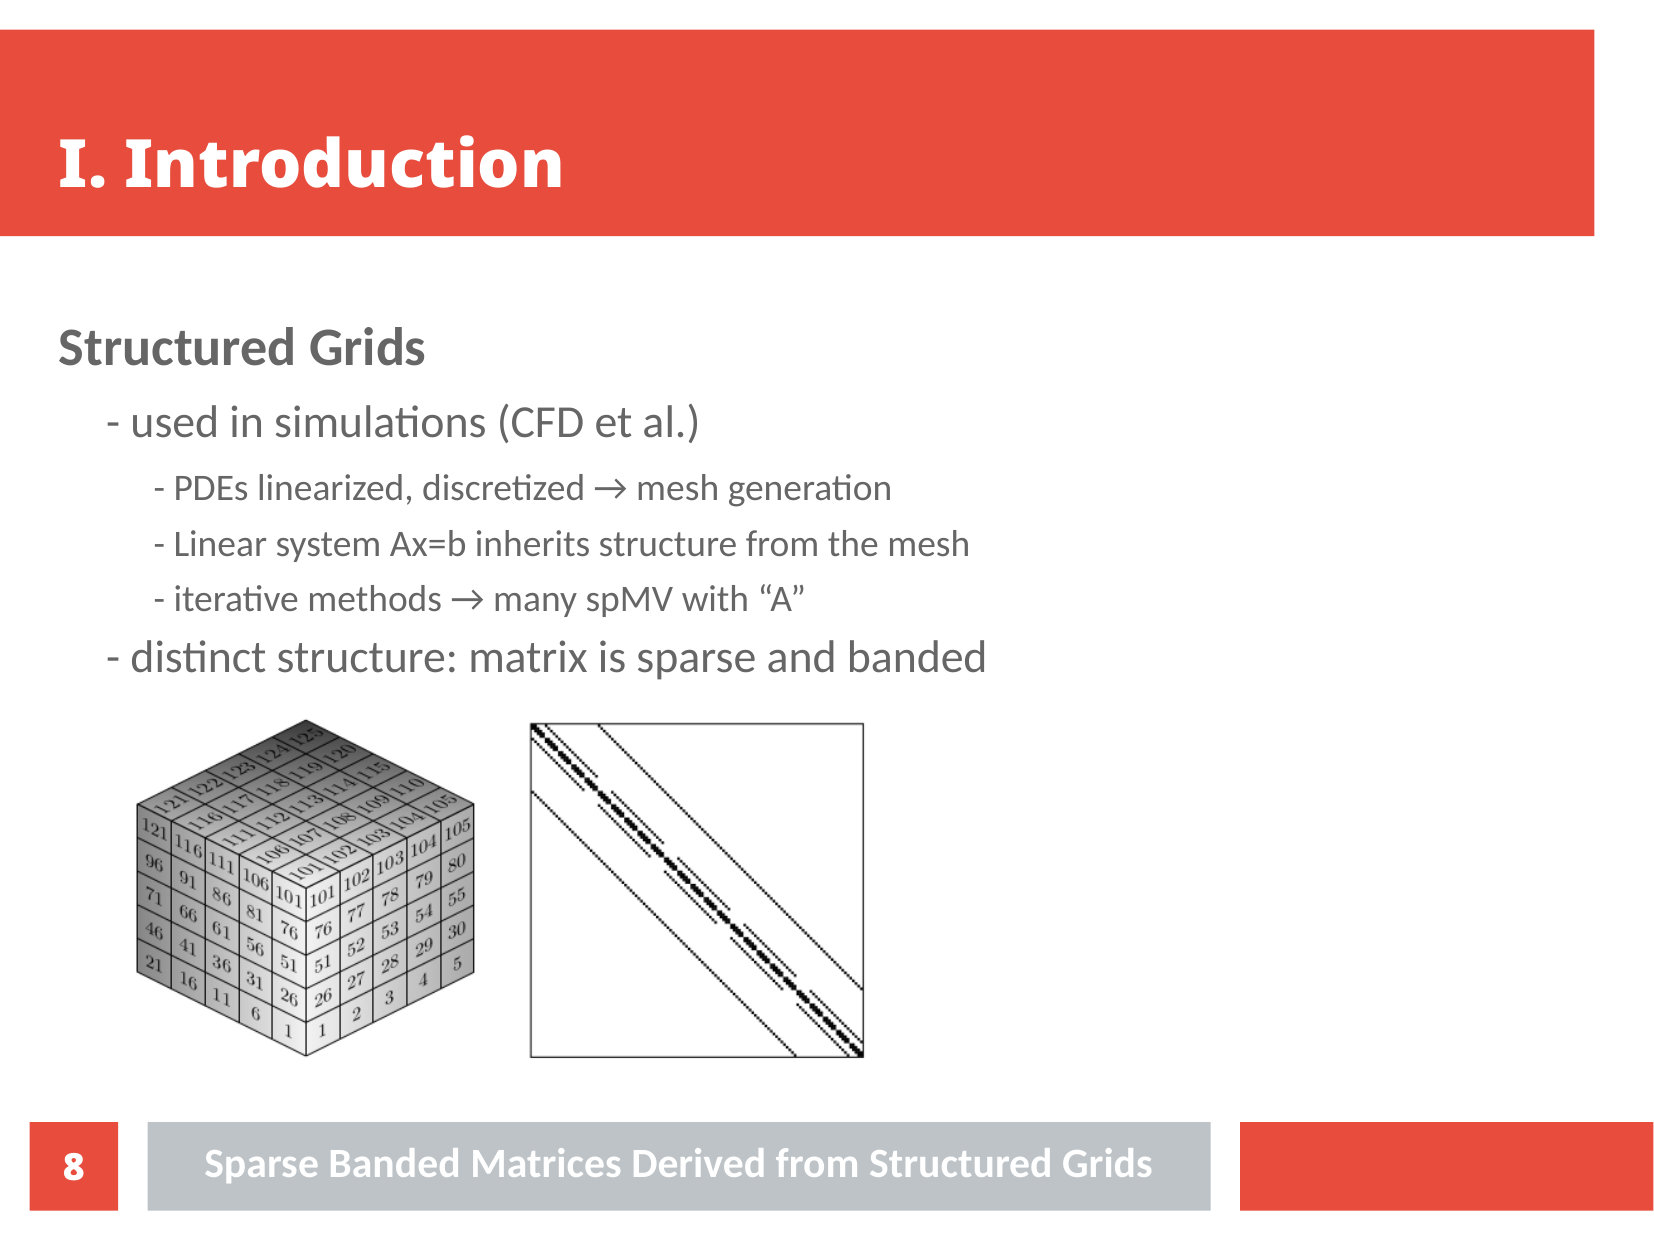

# I. Introduction
Structured Grids
- used in simulations (CFD et al.)
- PDEs linearized, discretized → mesh generation
- Linear system Ax=b inherits structure from the mesh
- iterative methods → many spMV with “A”
- distinct structure: matrix is sparse and banded
8
Sparse Banded Matrices Derived from Structured Grids